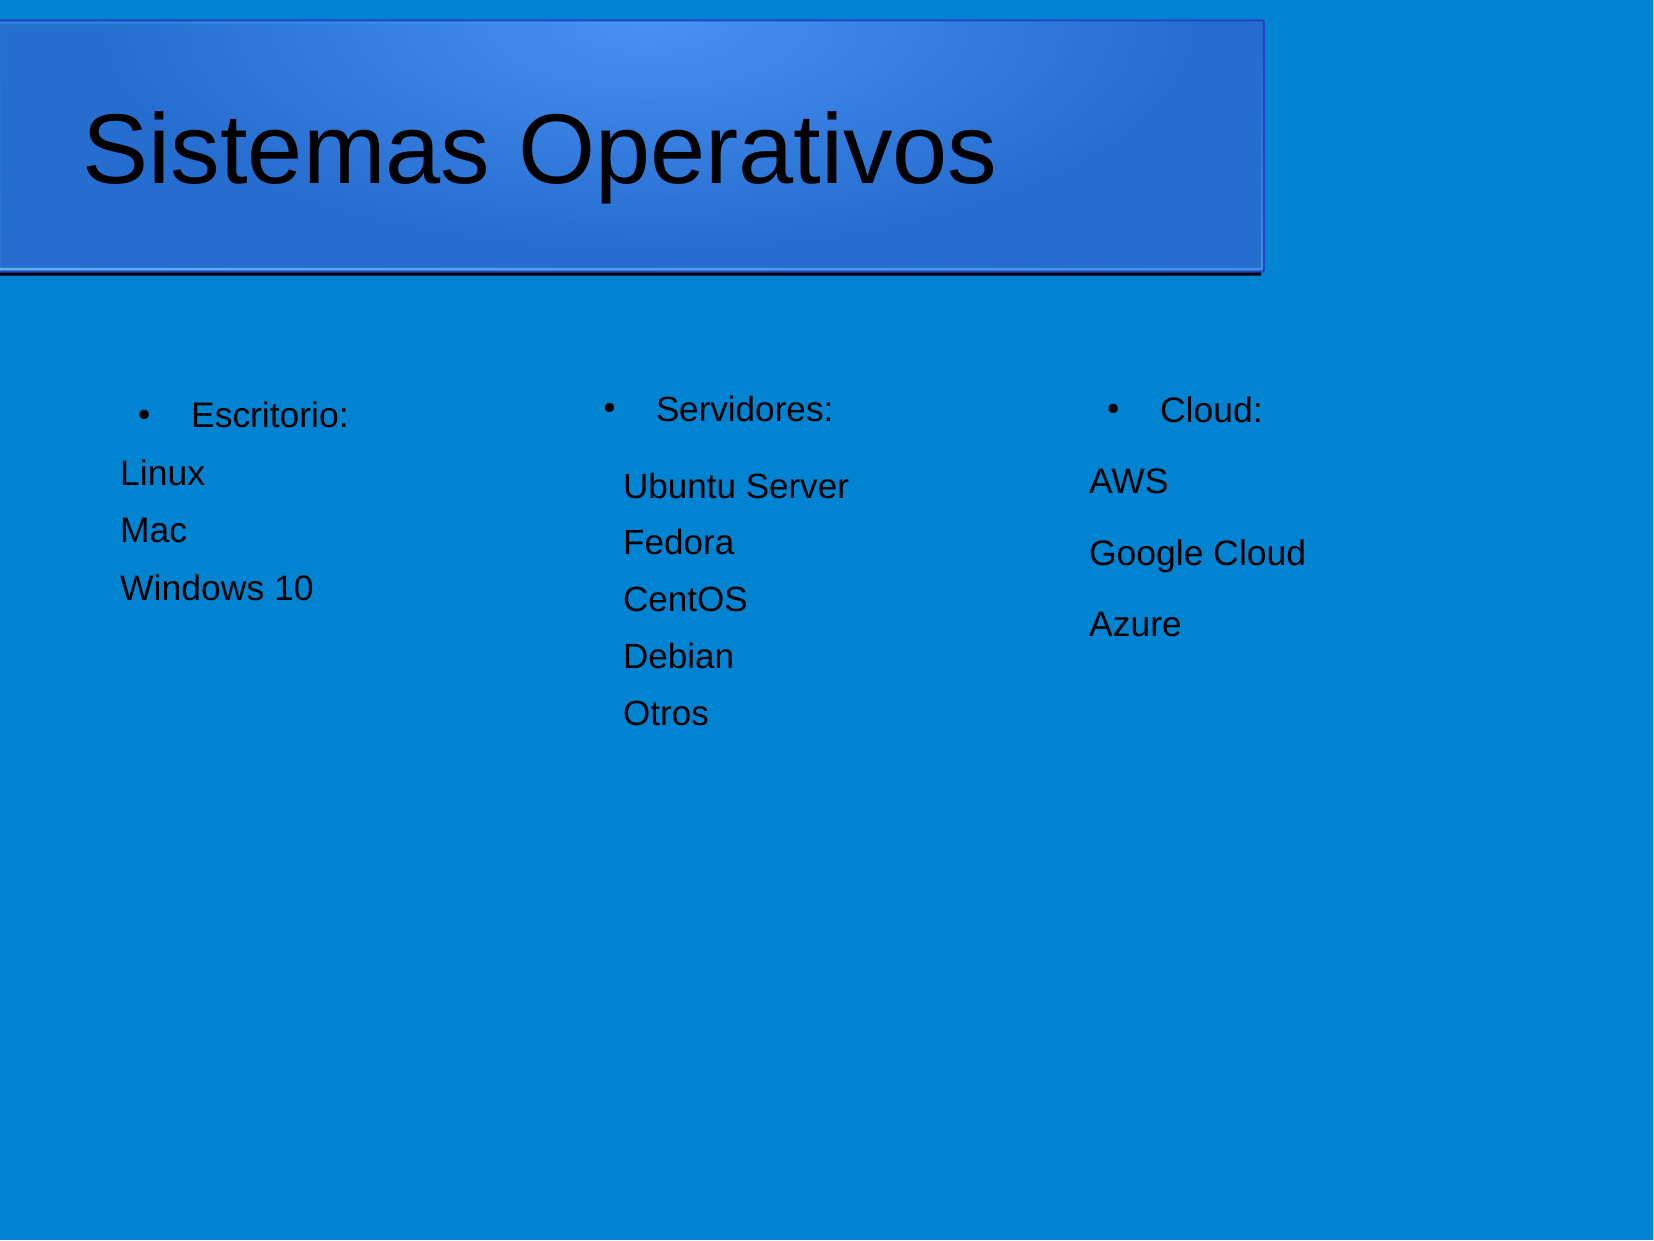

# Sistemas Operativos
Escritorio:
Linux
Mac
Windows 10
Servidores:
Ubuntu Server
Fedora
CentOS
Debian
Otros
Cloud:
AWS
Google Cloud
Azure